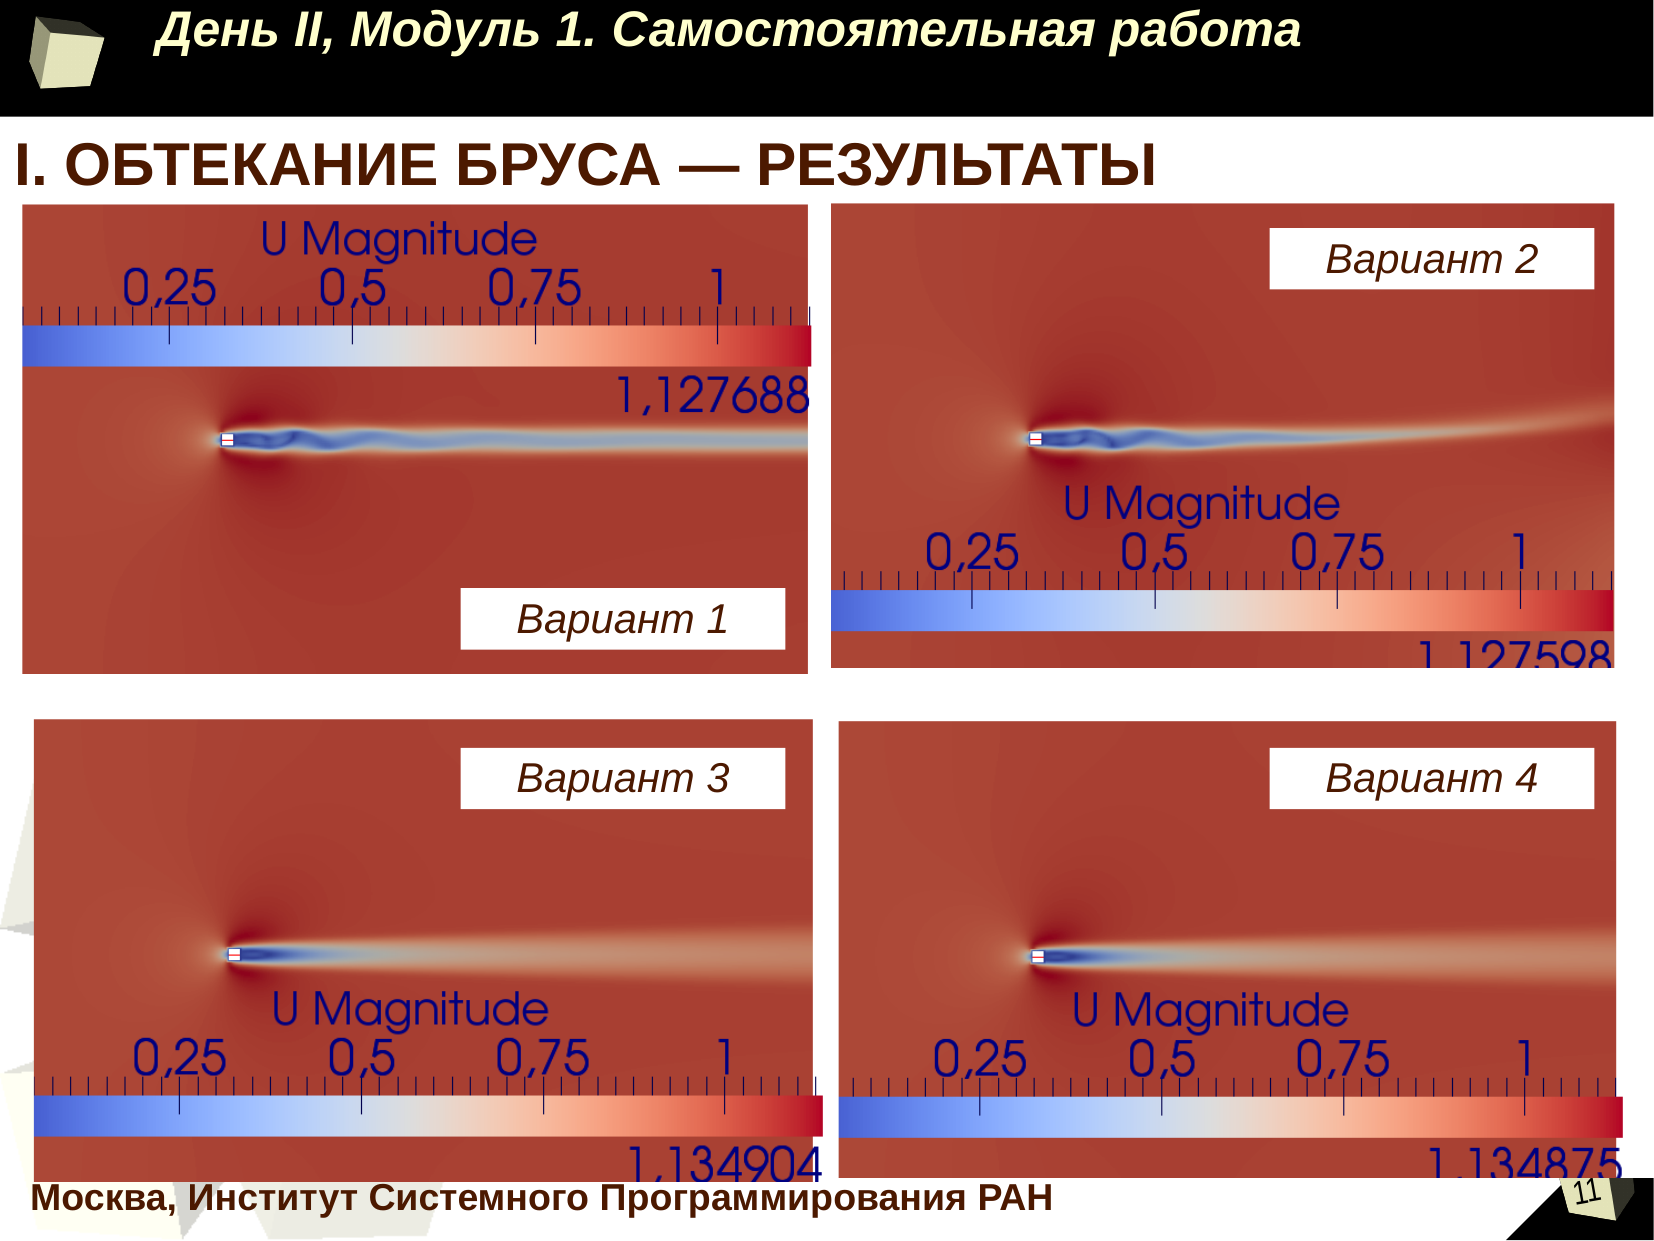

I. ОБТЕКАНИЕ БРУСА — РЕЗУЛЬТАТЫ
Вариант 2
Вариант 1
Вариант 3
Вариант 4